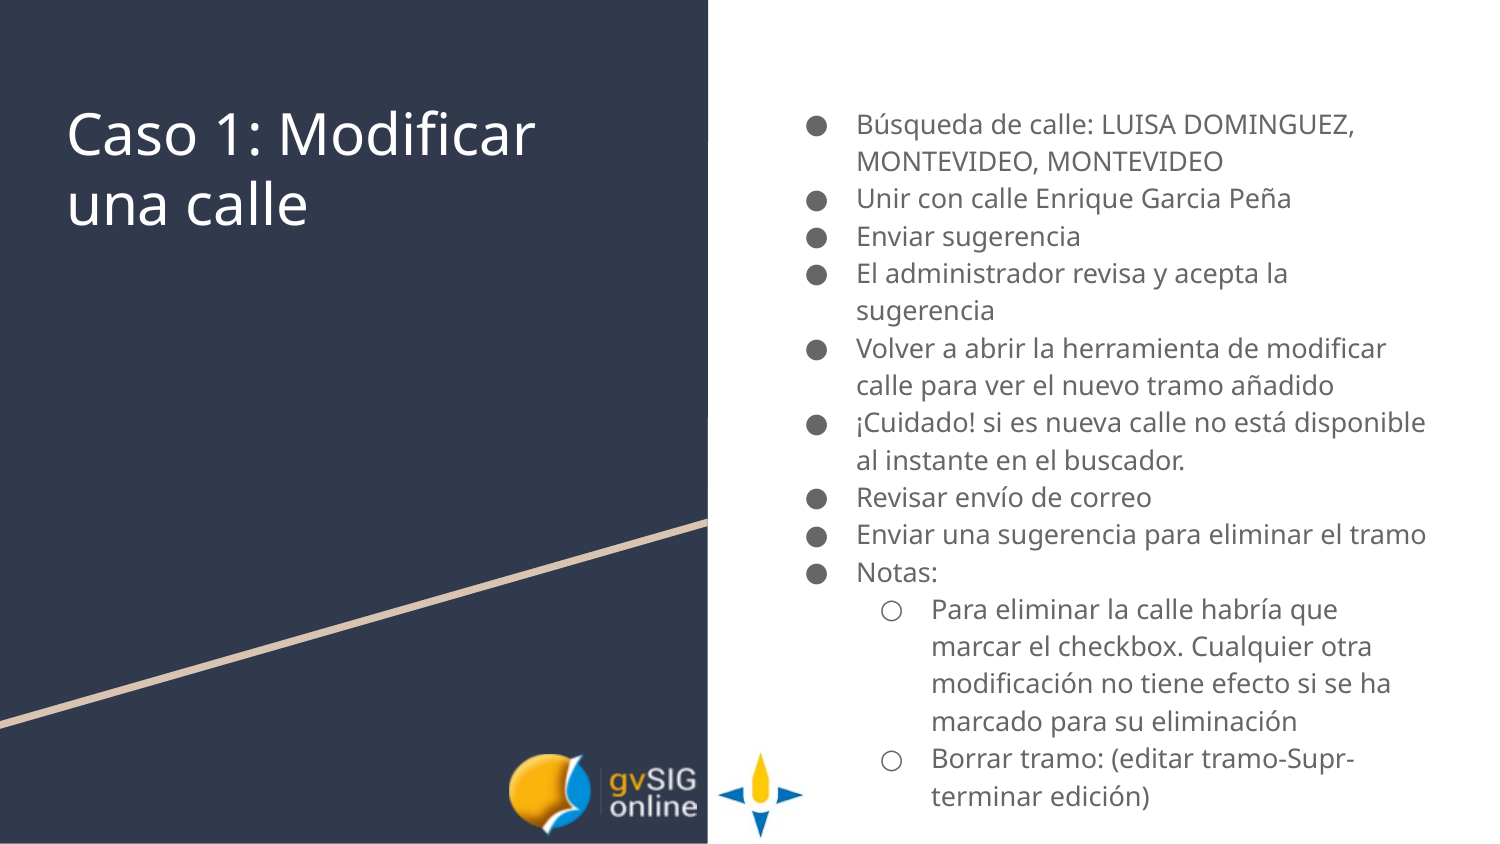

# Caso 1: Modificar una calle
Búsqueda de calle: LUISA DOMINGUEZ, MONTEVIDEO, MONTEVIDEO
Unir con calle Enrique Garcia Peña
Enviar sugerencia
El administrador revisa y acepta la sugerencia
Volver a abrir la herramienta de modificar calle para ver el nuevo tramo añadido
¡Cuidado! si es nueva calle no está disponible al instante en el buscador.
Revisar envío de correo
Enviar una sugerencia para eliminar el tramo
Notas:
Para eliminar la calle habría que marcar el checkbox. Cualquier otra modificación no tiene efecto si se ha marcado para su eliminación
Borrar tramo: (editar tramo-Supr-terminar edición)